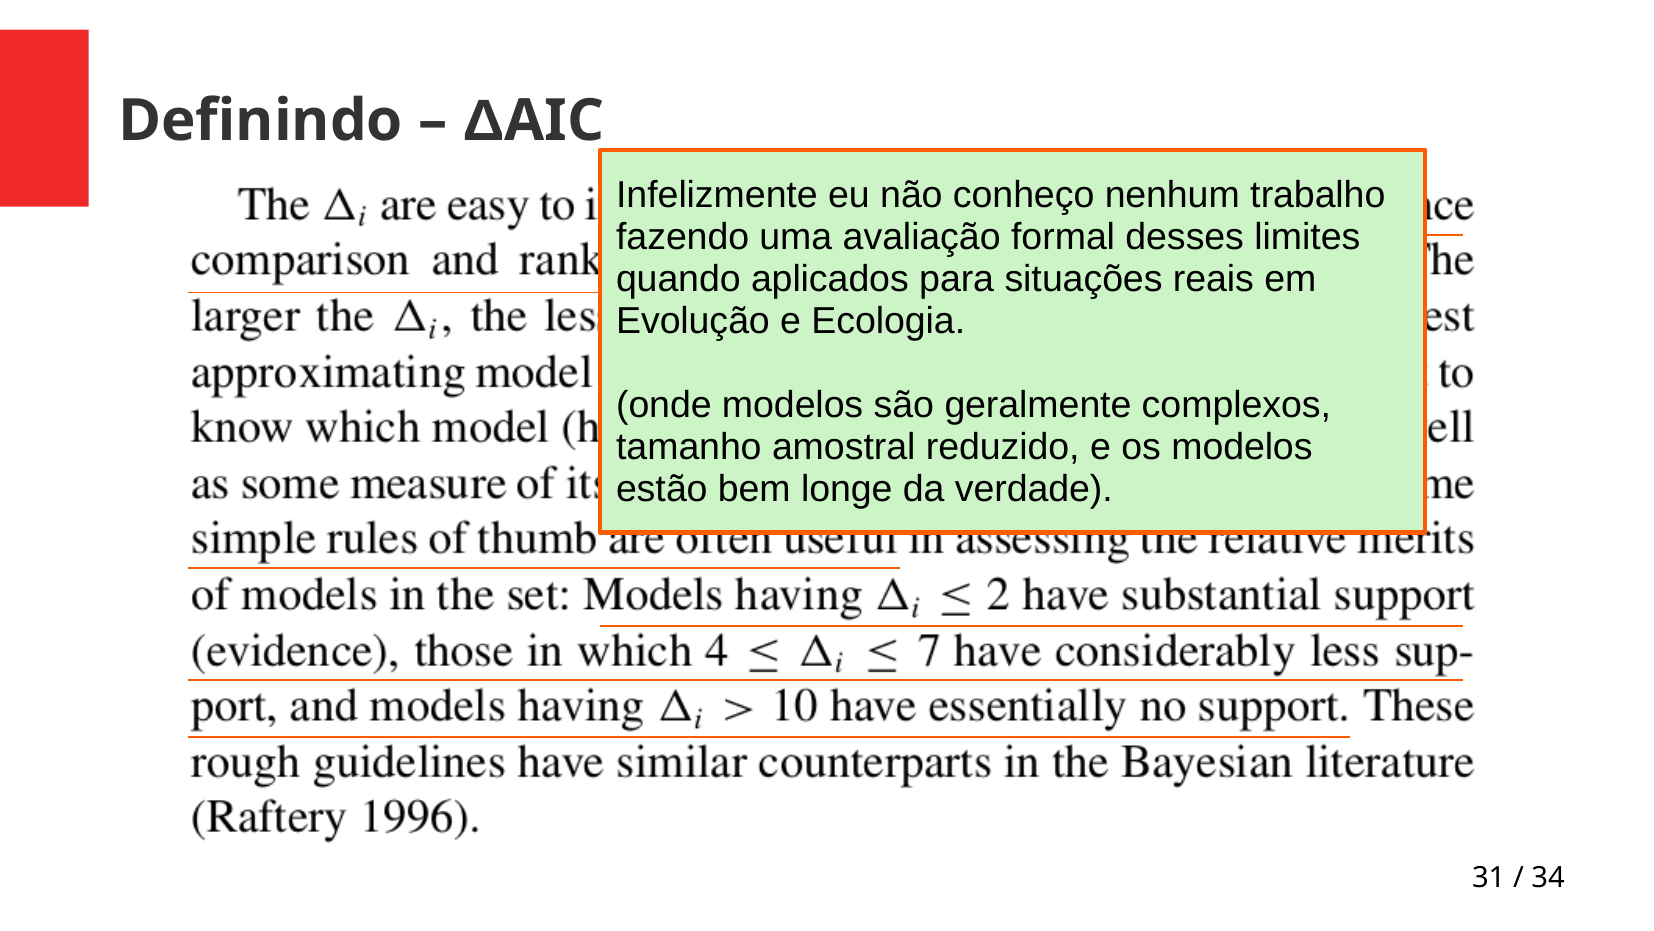

# Definindo – ΔAIC
Infelizmente eu não conheço nenhum trabalho
fazendo uma avaliação formal desses limites
quando aplicados para situações reais em
Evolução e Ecologia.
(onde modelos são geralmente complexos,
tamanho amostral reduzido, e os modelos
estão bem longe da verdade).
31